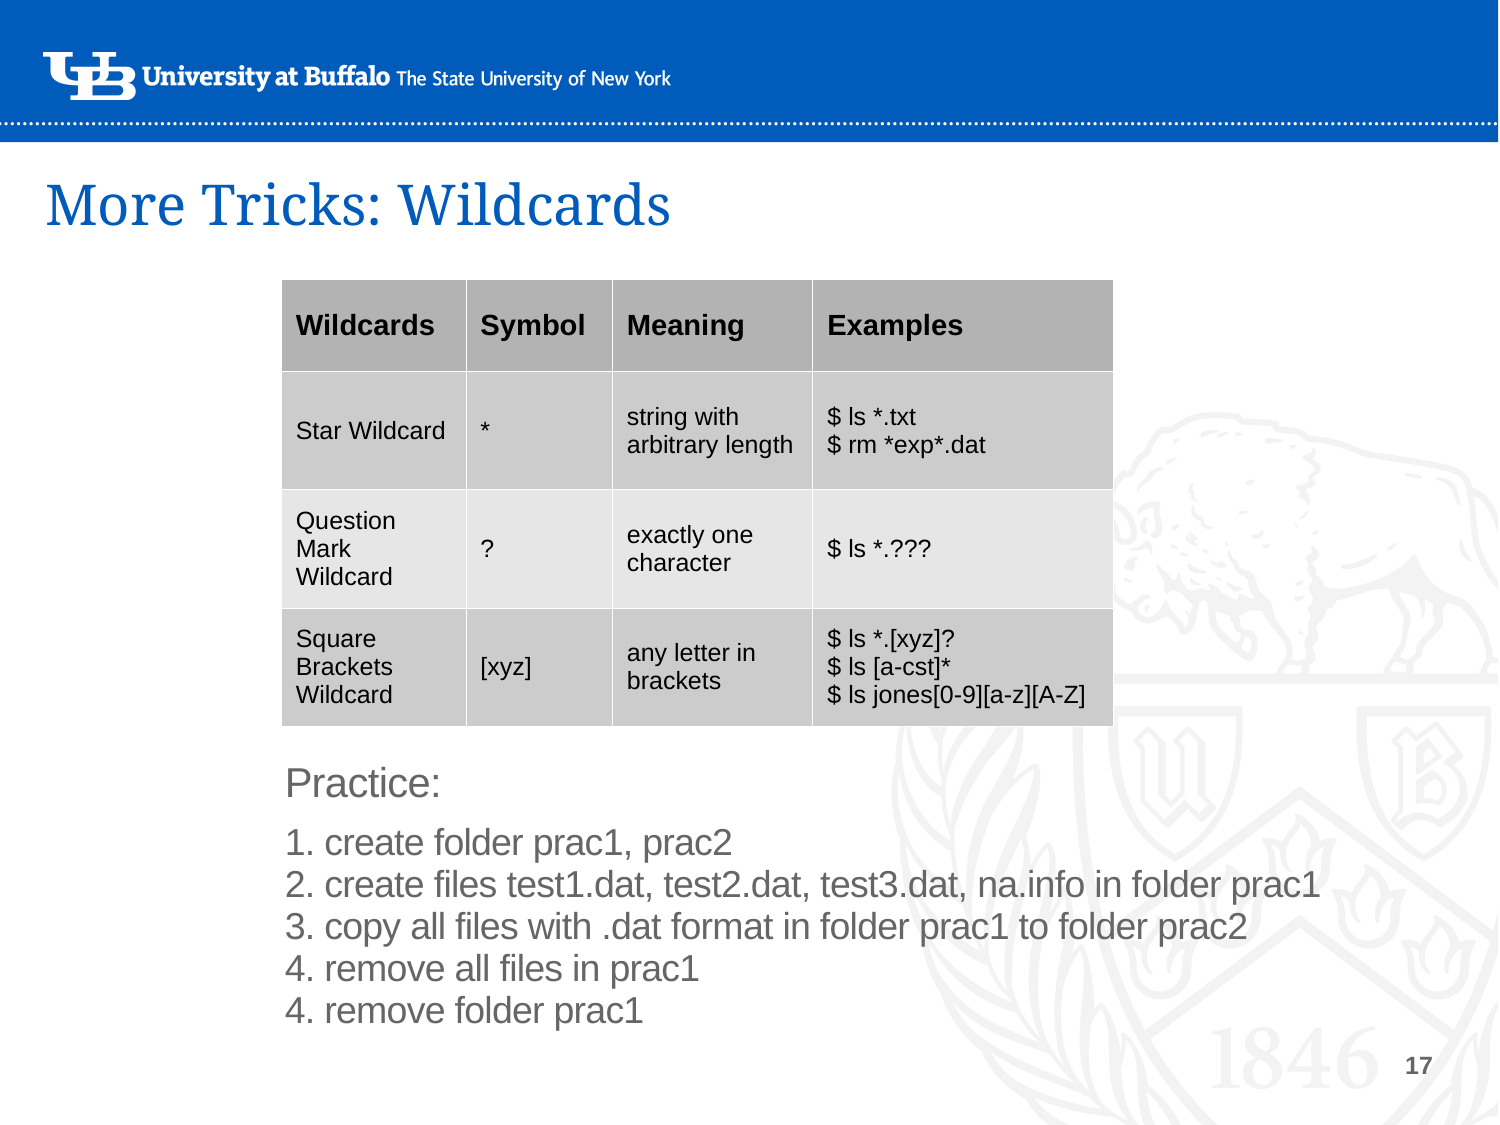

# More Tricks: Wildcards
| Wildcards | Symbol | Meaning | Examples |
| --- | --- | --- | --- |
| Star Wildcard | \* | string with arbitrary length | $ ls \*.txt $ rm \*exp\*.dat |
| Question Mark Wildcard | ? | exactly one character | $ ls \*.??? |
| Square Brackets Wildcard | [xyz] | any letter in brackets | $ ls \*.[xyz]? $ ls [a-cst]\* $ ls jones[0-9][a-z][A-Z] |
Practice:
1. create folder prac1, prac2
2. create files test1.dat, test2.dat, test3.dat, na.info in folder prac1
3. copy all files with .dat format in folder prac1 to folder prac2
4. remove all files in prac1
4. remove folder prac1